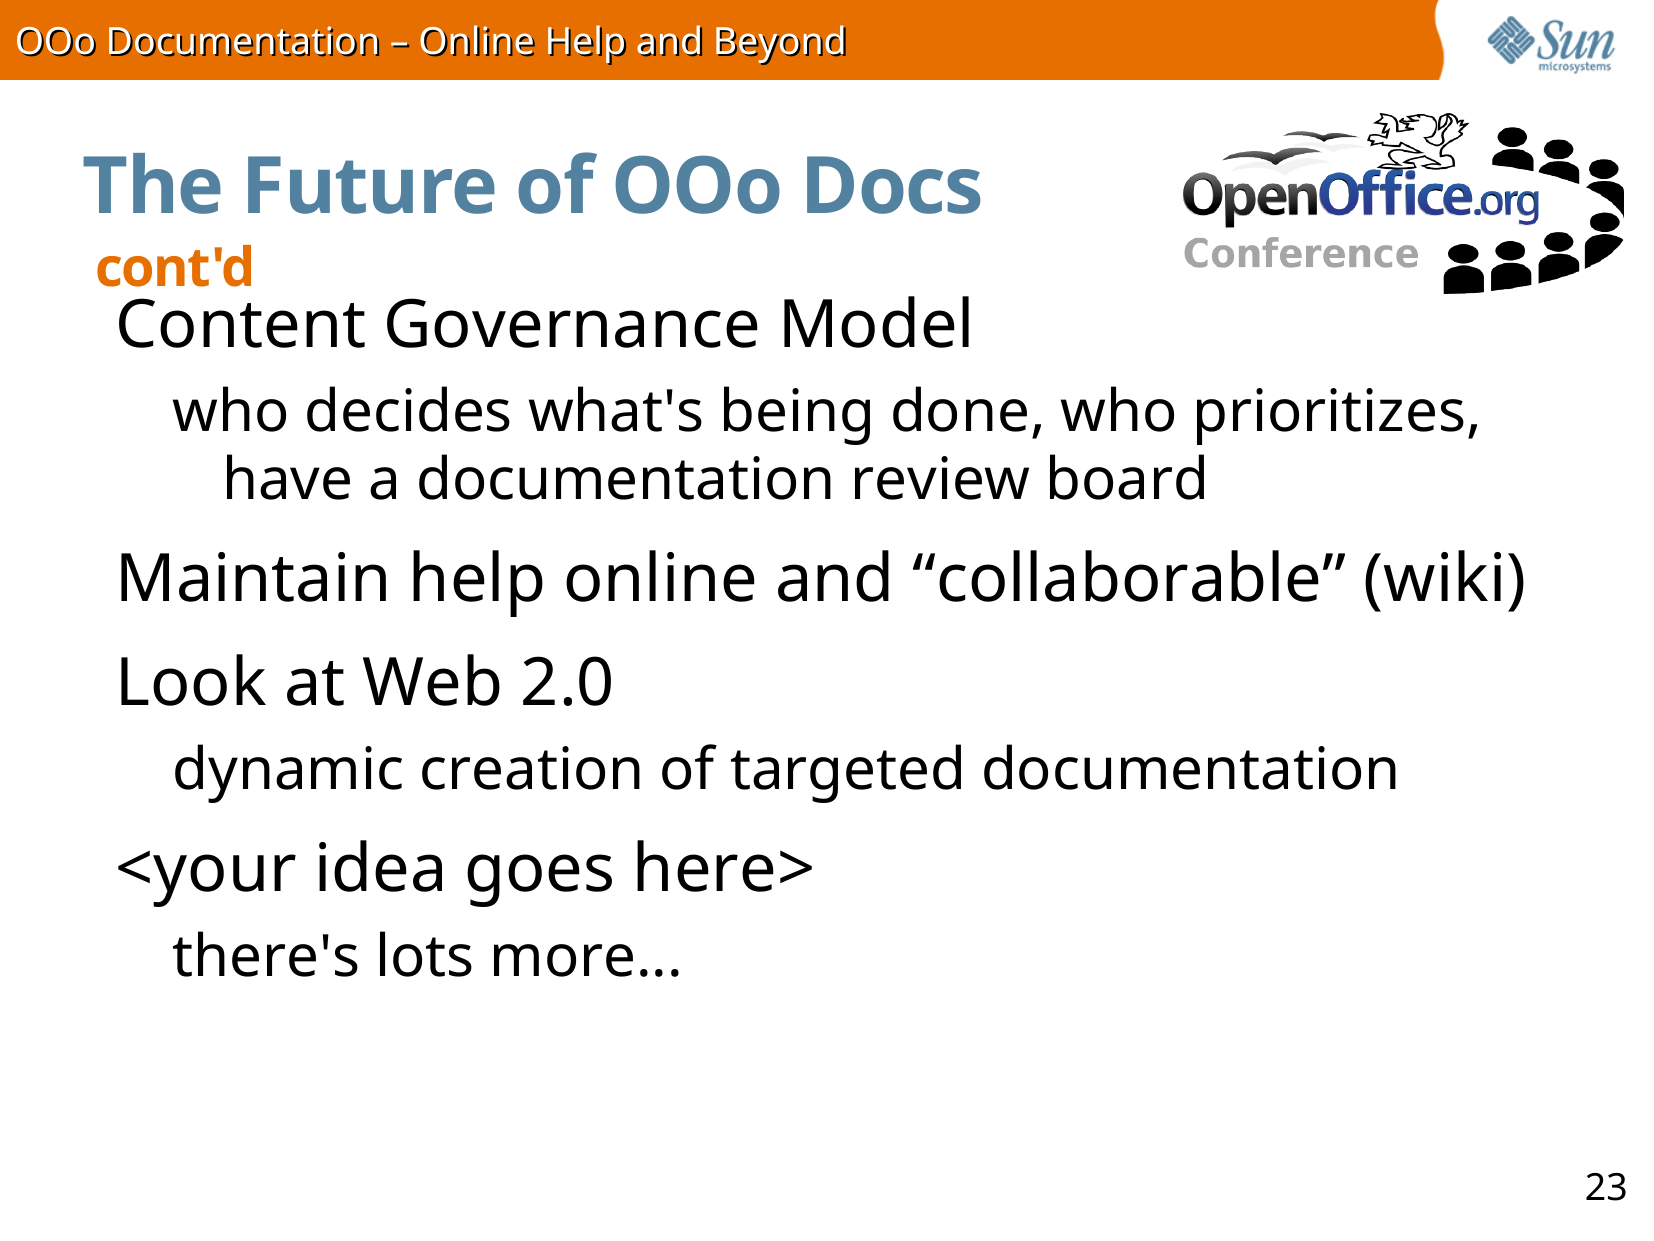

The Future of OOo Docs
 cont'd
# Content Governance Model
who decides what's being done, who prioritizes, have a documentation review board
Maintain help online and “collaborable” (wiki)
Look at Web 2.0
dynamic creation of targeted documentation
<your idea goes here>
there's lots more...